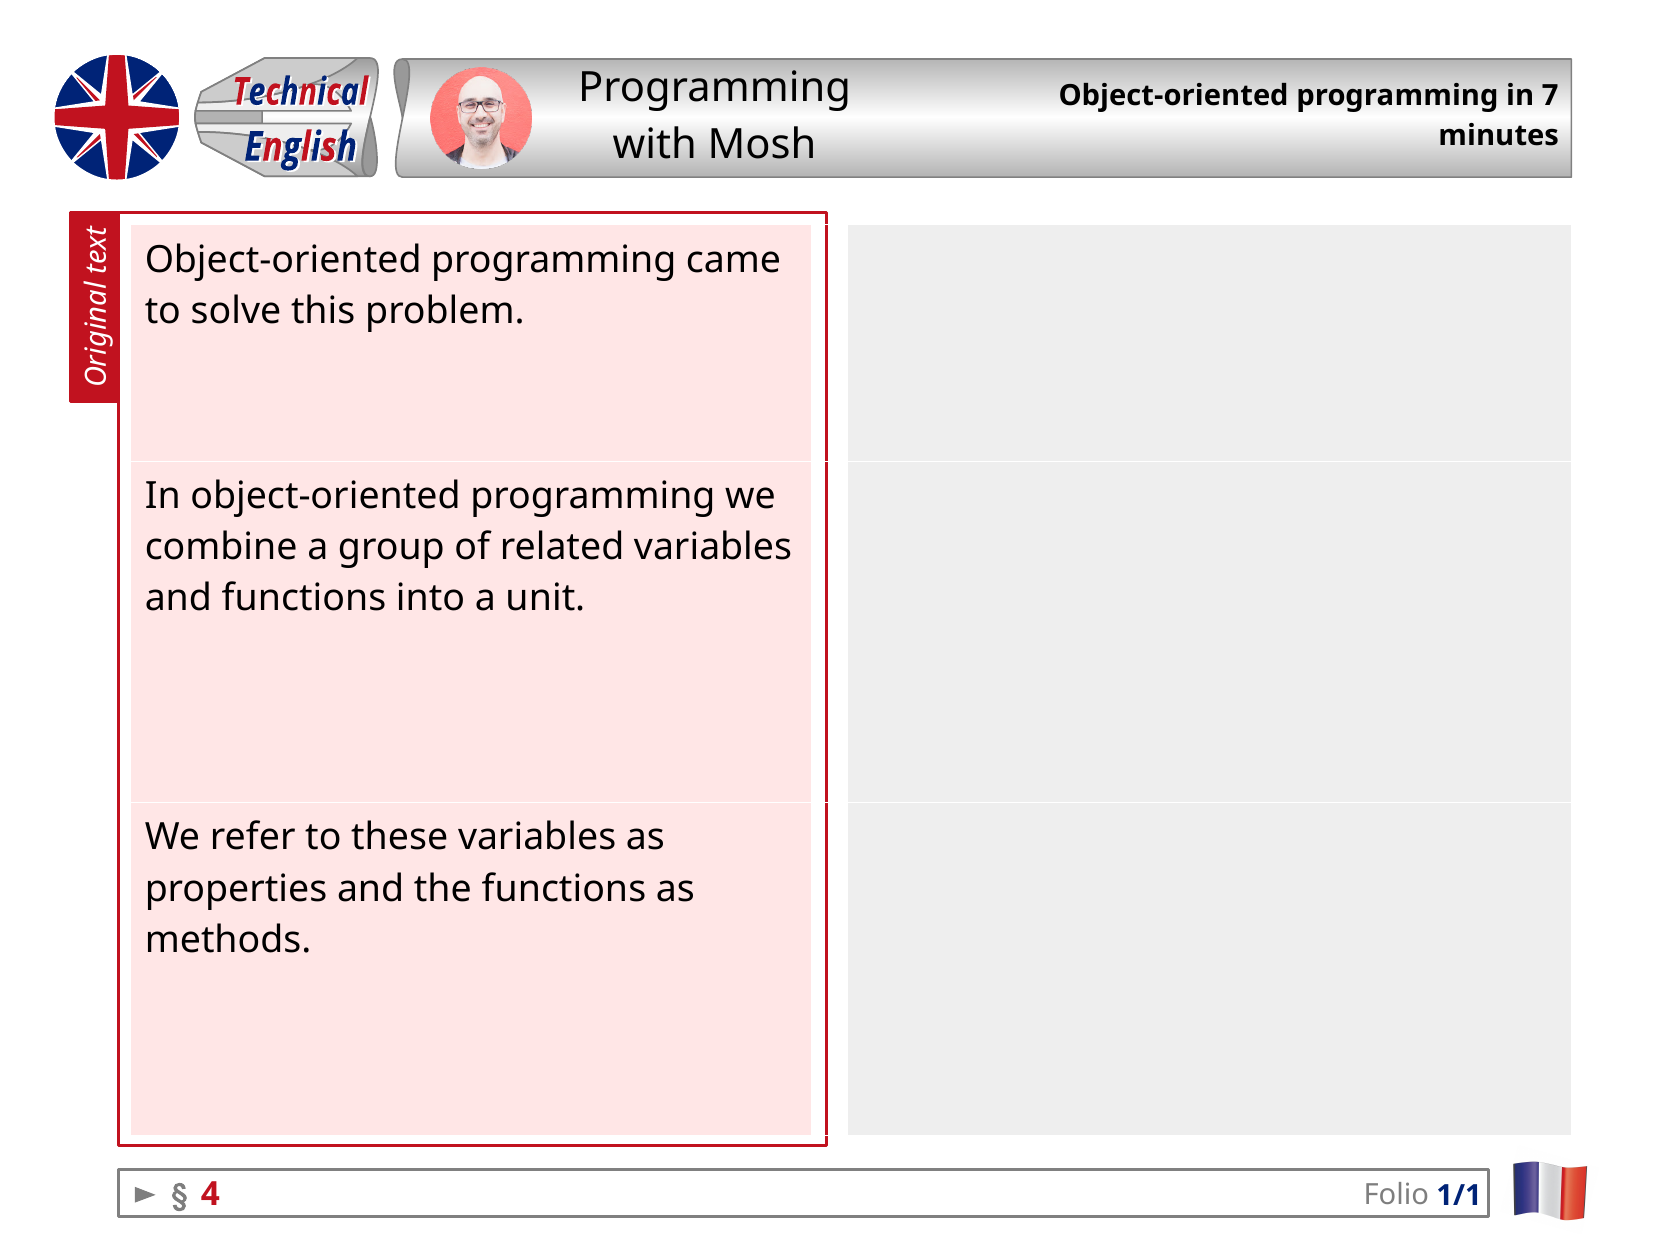

#
| Object-oriented programming came to solve this problem. | | |
| --- | --- | --- |
| In object-oriented programming we combine a group of related variables and functions into a unit. | | |
| We refer to these variables as properties and the functions as methods. | | |
4
1/1